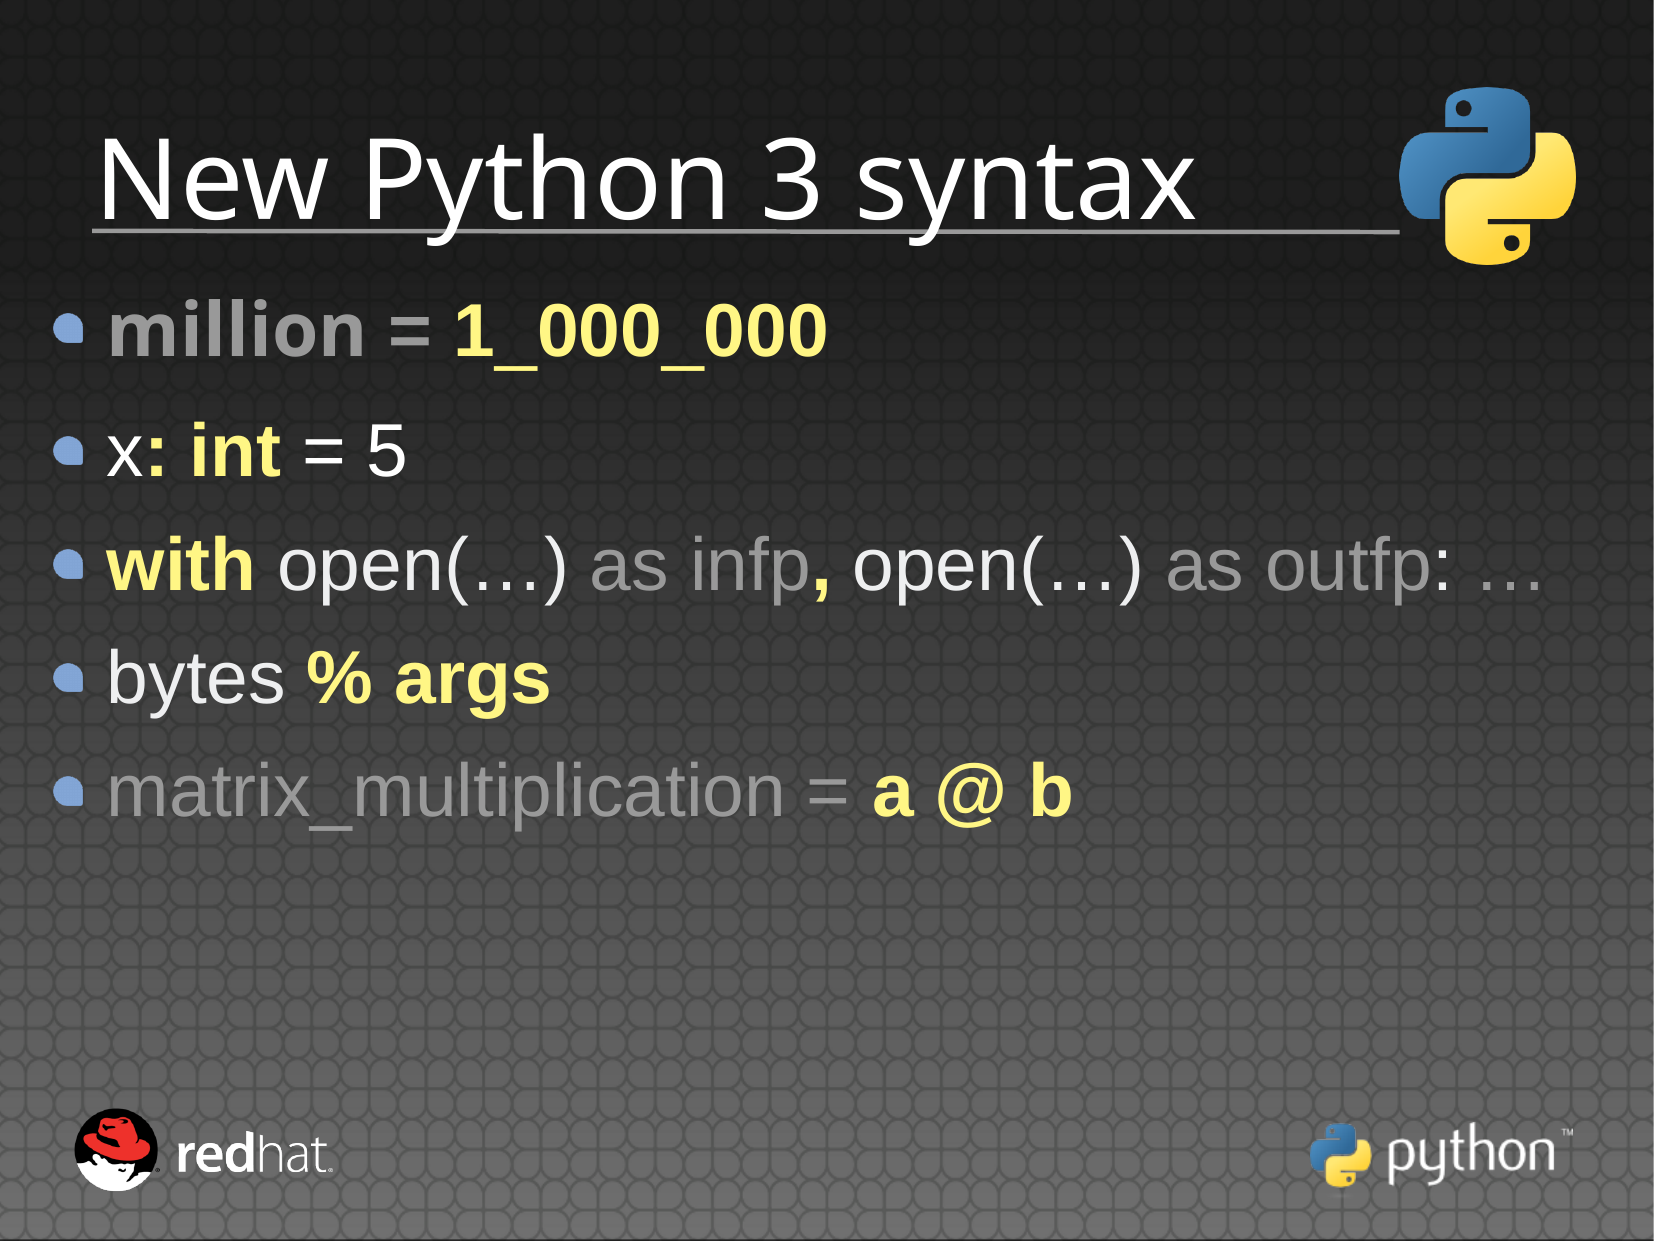

New Python 3 syntax
# million = 1_000_000
x: int = 5
with open(…) as infp, open(…) as outfp: …
bytes % args
matrix_multiplication = a @ b